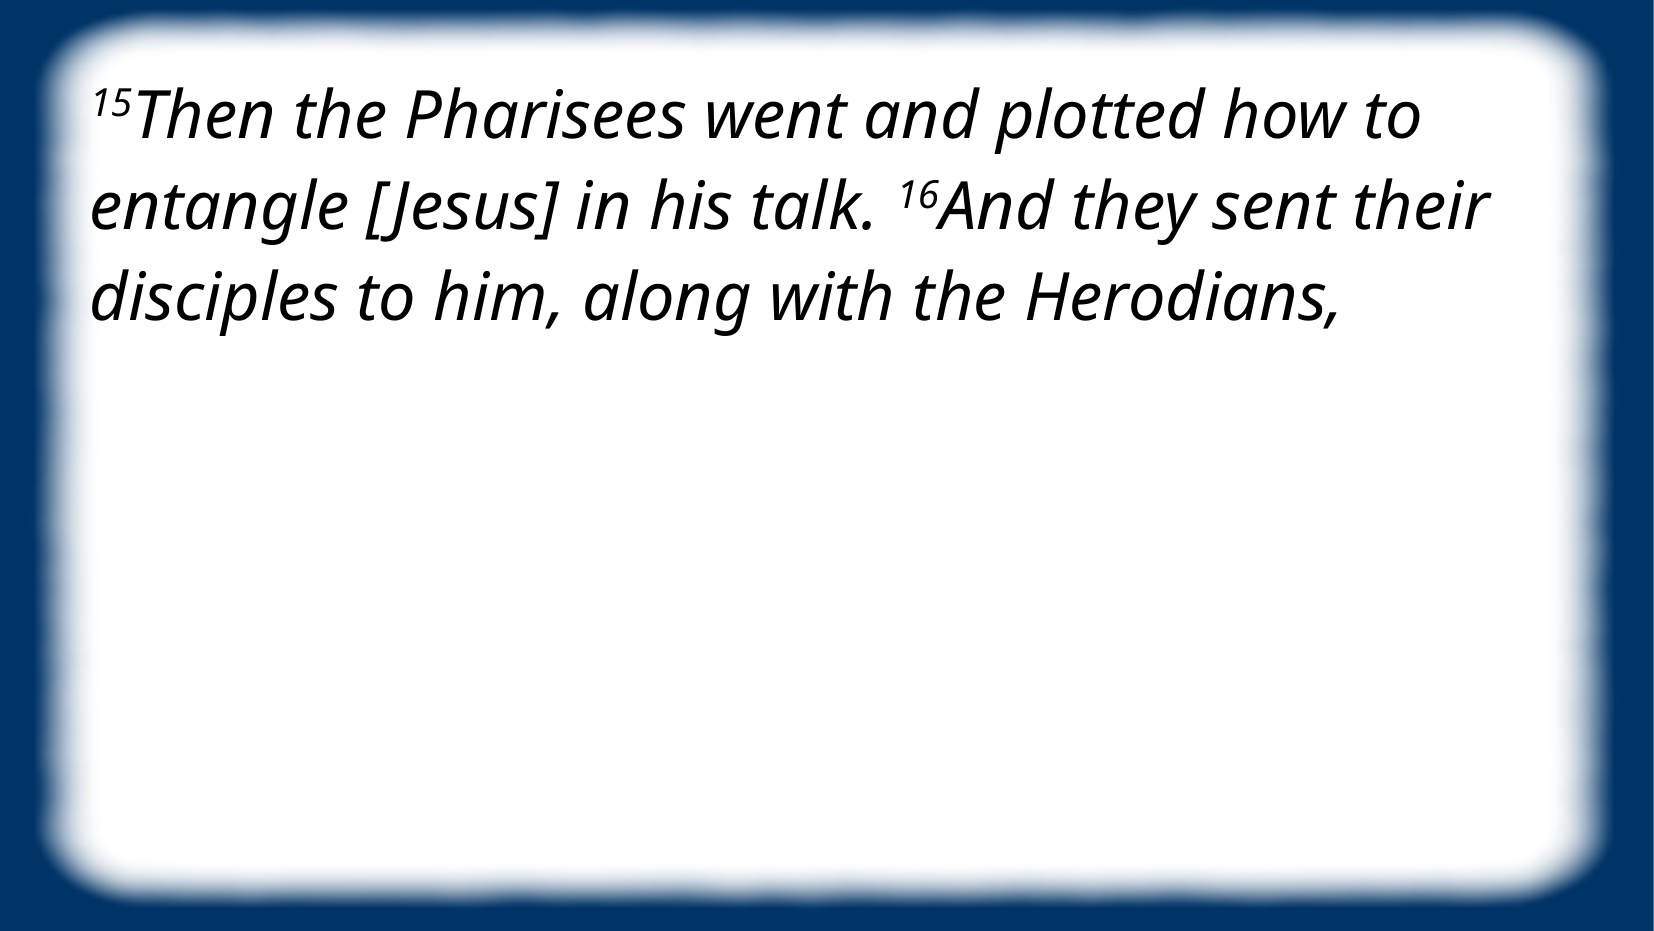

15Then the Pharisees went and plotted how to entangle [Jesus] in his talk. 16And they sent their disciples to him, along with the Herodians,